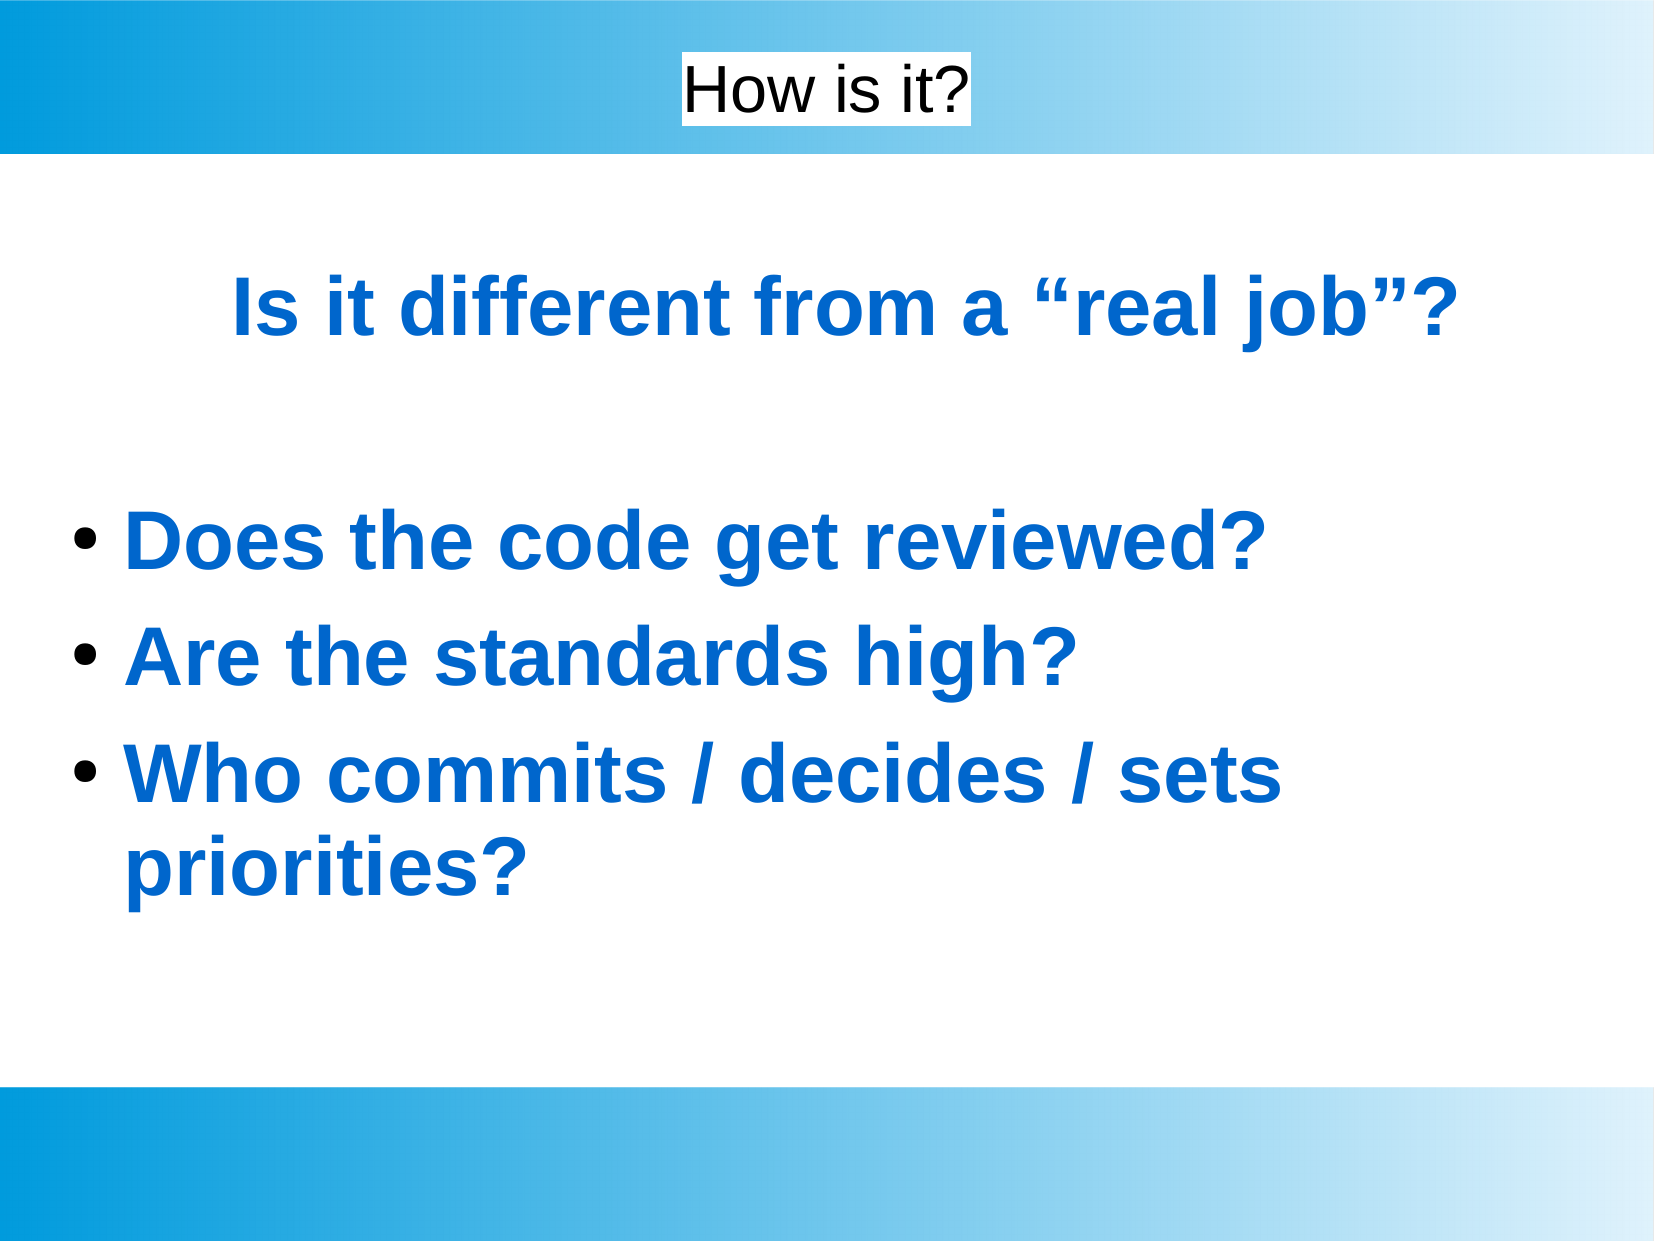

How is it?
# Is it different from a “real job”?
Does the code get reviewed?
Are the standards high?
Who commits / decides / sets priorities?